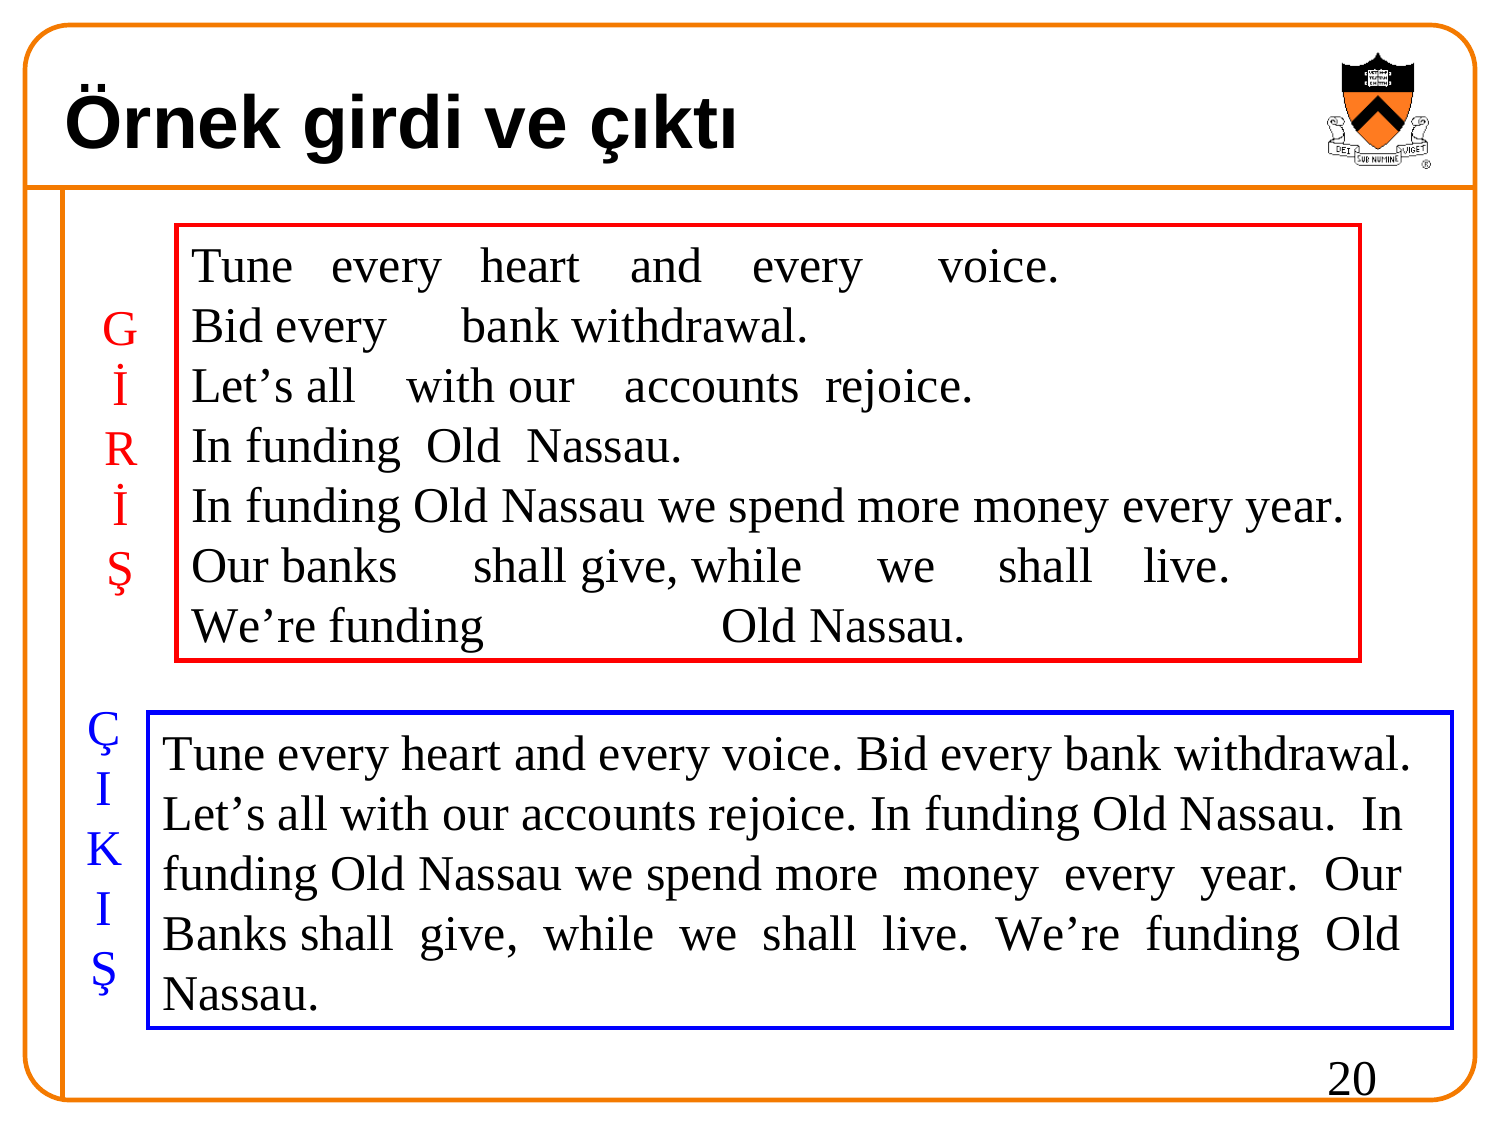

# Örnek girdi ve çıktı
Tune every heart and every voice.
Bid every bank withdrawal.
Let’s all with our accounts rejoice.
In funding Old Nassau.
In funding Old Nassau we spend more money every year.
Our banks shall give, while we shall live.
We’re funding Old Nassau.
G
İ
R
İ
Ş
Ç
I
K
I
Ş
Tune every heart and every voice. Bid every bank withdrawal.
Let’s all with our accounts rejoice. In funding Old Nassau. In
funding Old Nassau we spend more money every year. Our
Banks shall give, while we shall live. We’re funding Old
Nassau.
20